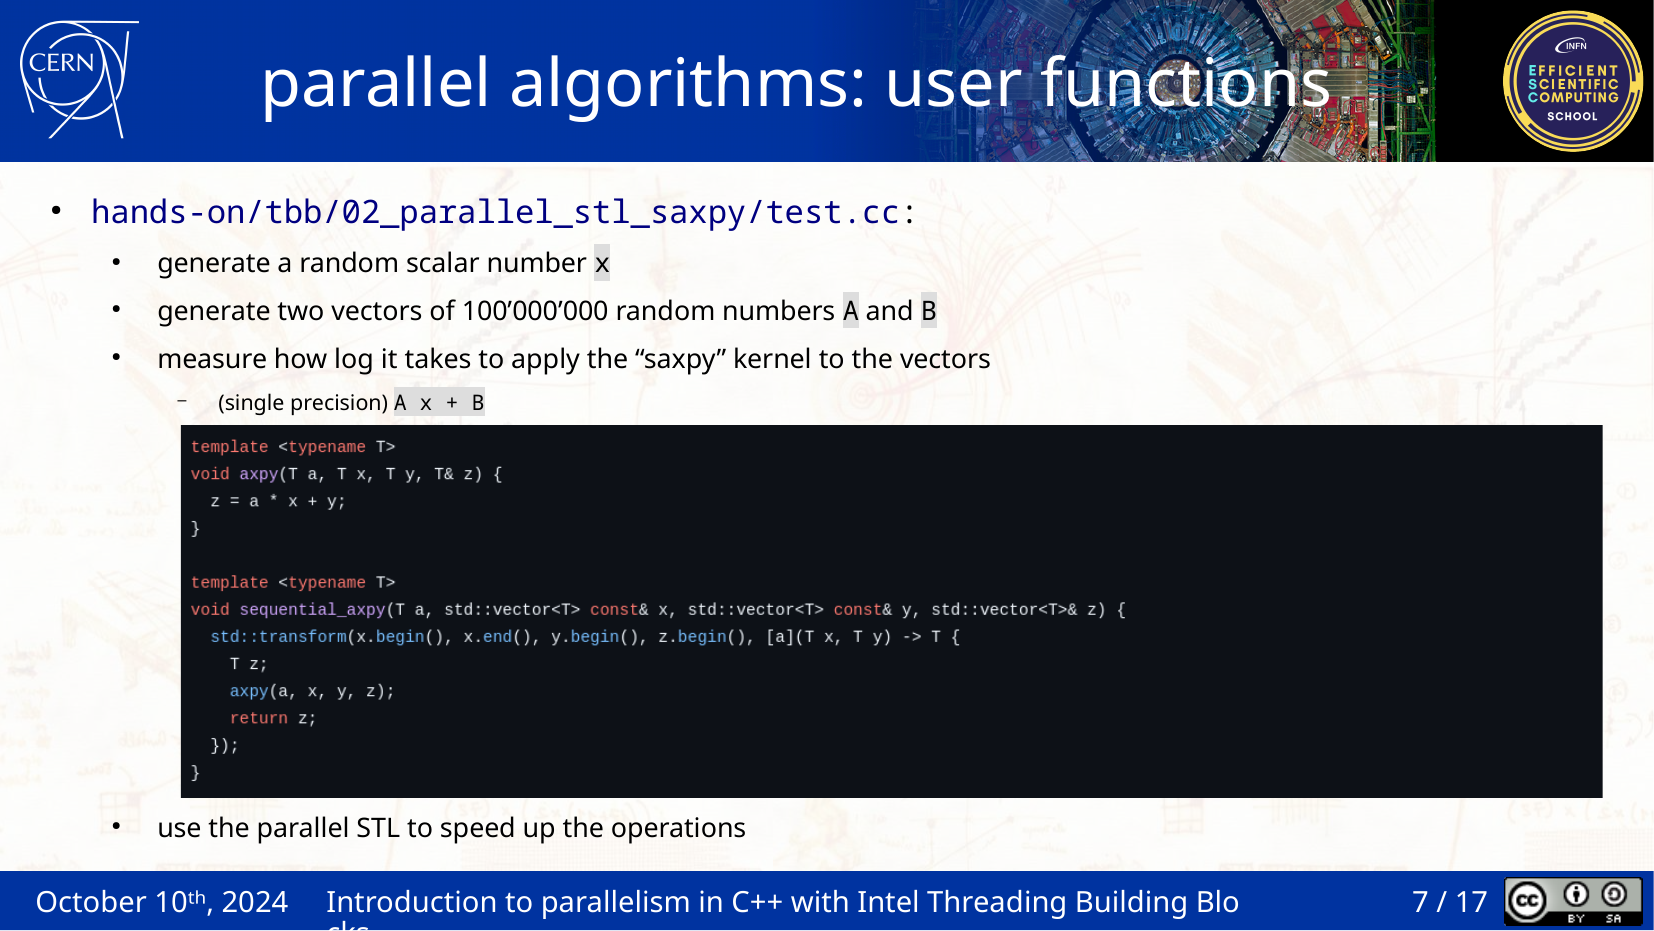

# parallel algorithms: user functions
hands-on/tbb/02_parallel_stl_saxpy/test.cc:
generate a random scalar number x
generate two vectors of 100’000’000 random numbers A and B
measure how log it takes to apply the “saxpy” kernel to the vectors
(single precision) A x + B
use the parallel STL to speed up the operations
October 10ᵗʰ, 2024
Introduction to parallelism in C++ with Intel Threading Building Blocks
7